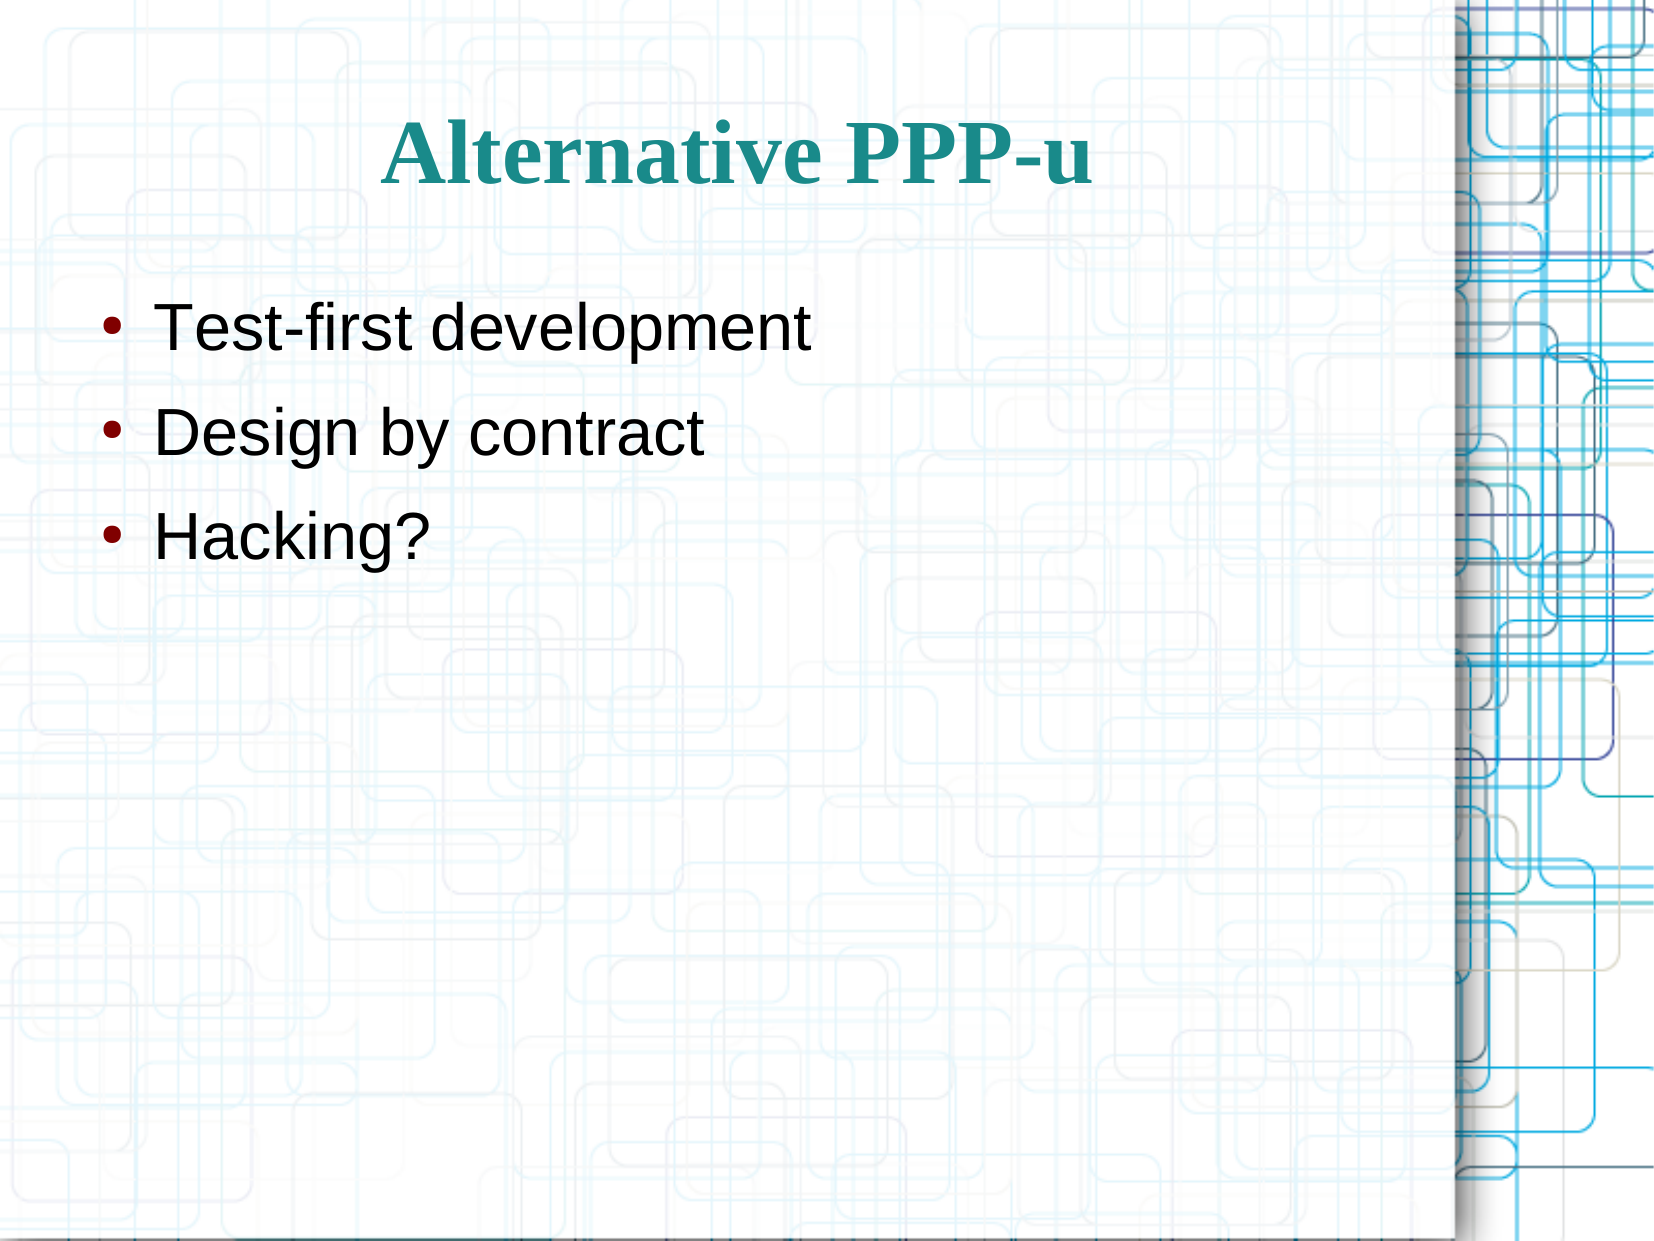

# Alternative PPP-u
Test-first development
Design by contract
Hacking?